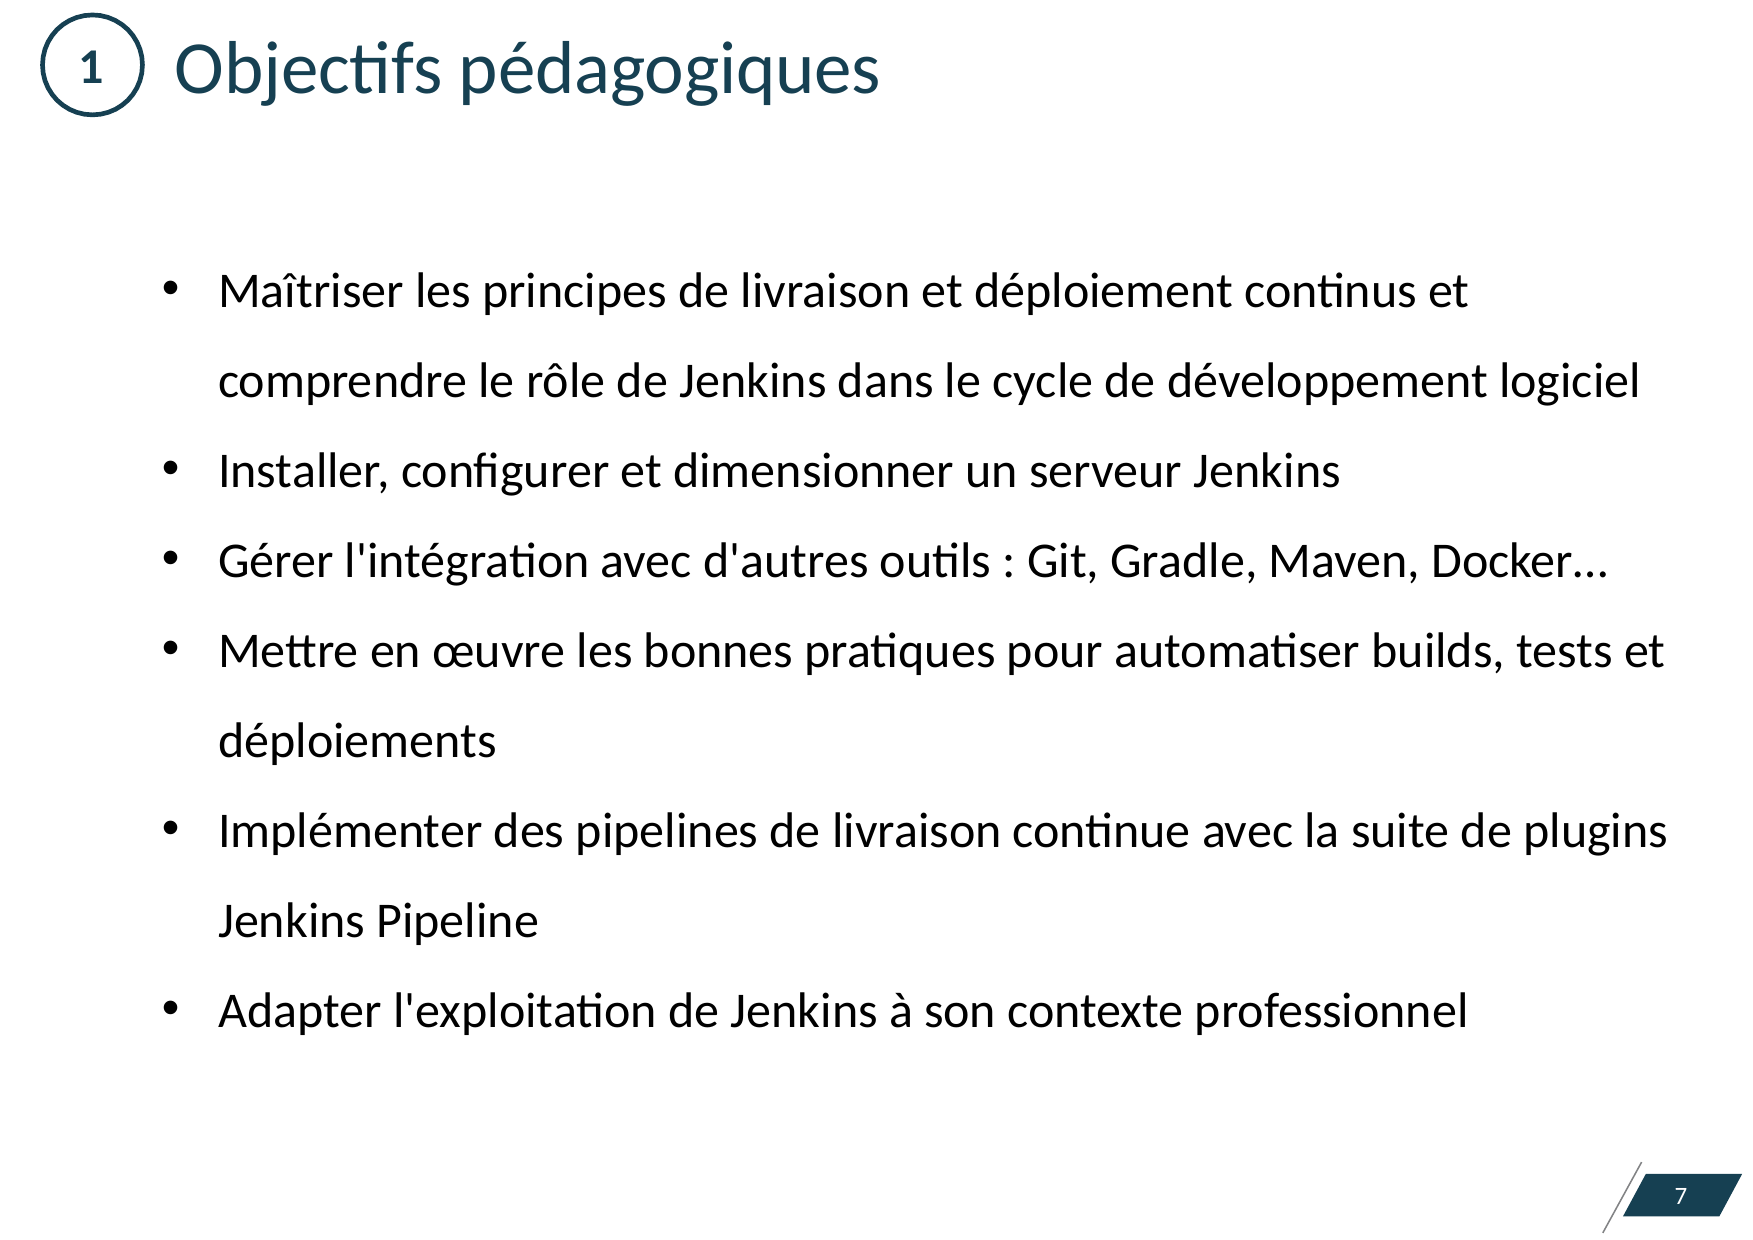

# Objectifs pédagogiques
1
Maîtriser les principes de livraison et déploiement continus et comprendre le rôle de Jenkins dans le cycle de développement logiciel
Installer, configurer et dimensionner un serveur Jenkins
Gérer l'intégration avec d'autres outils : Git, Gradle, Maven, Docker…
Mettre en œuvre les bonnes pratiques pour automatiser builds, tests et déploiements
Implémenter des pipelines de livraison continue avec la suite de plugins Jenkins Pipeline
Adapter l'exploitation de Jenkins à son contexte professionnel